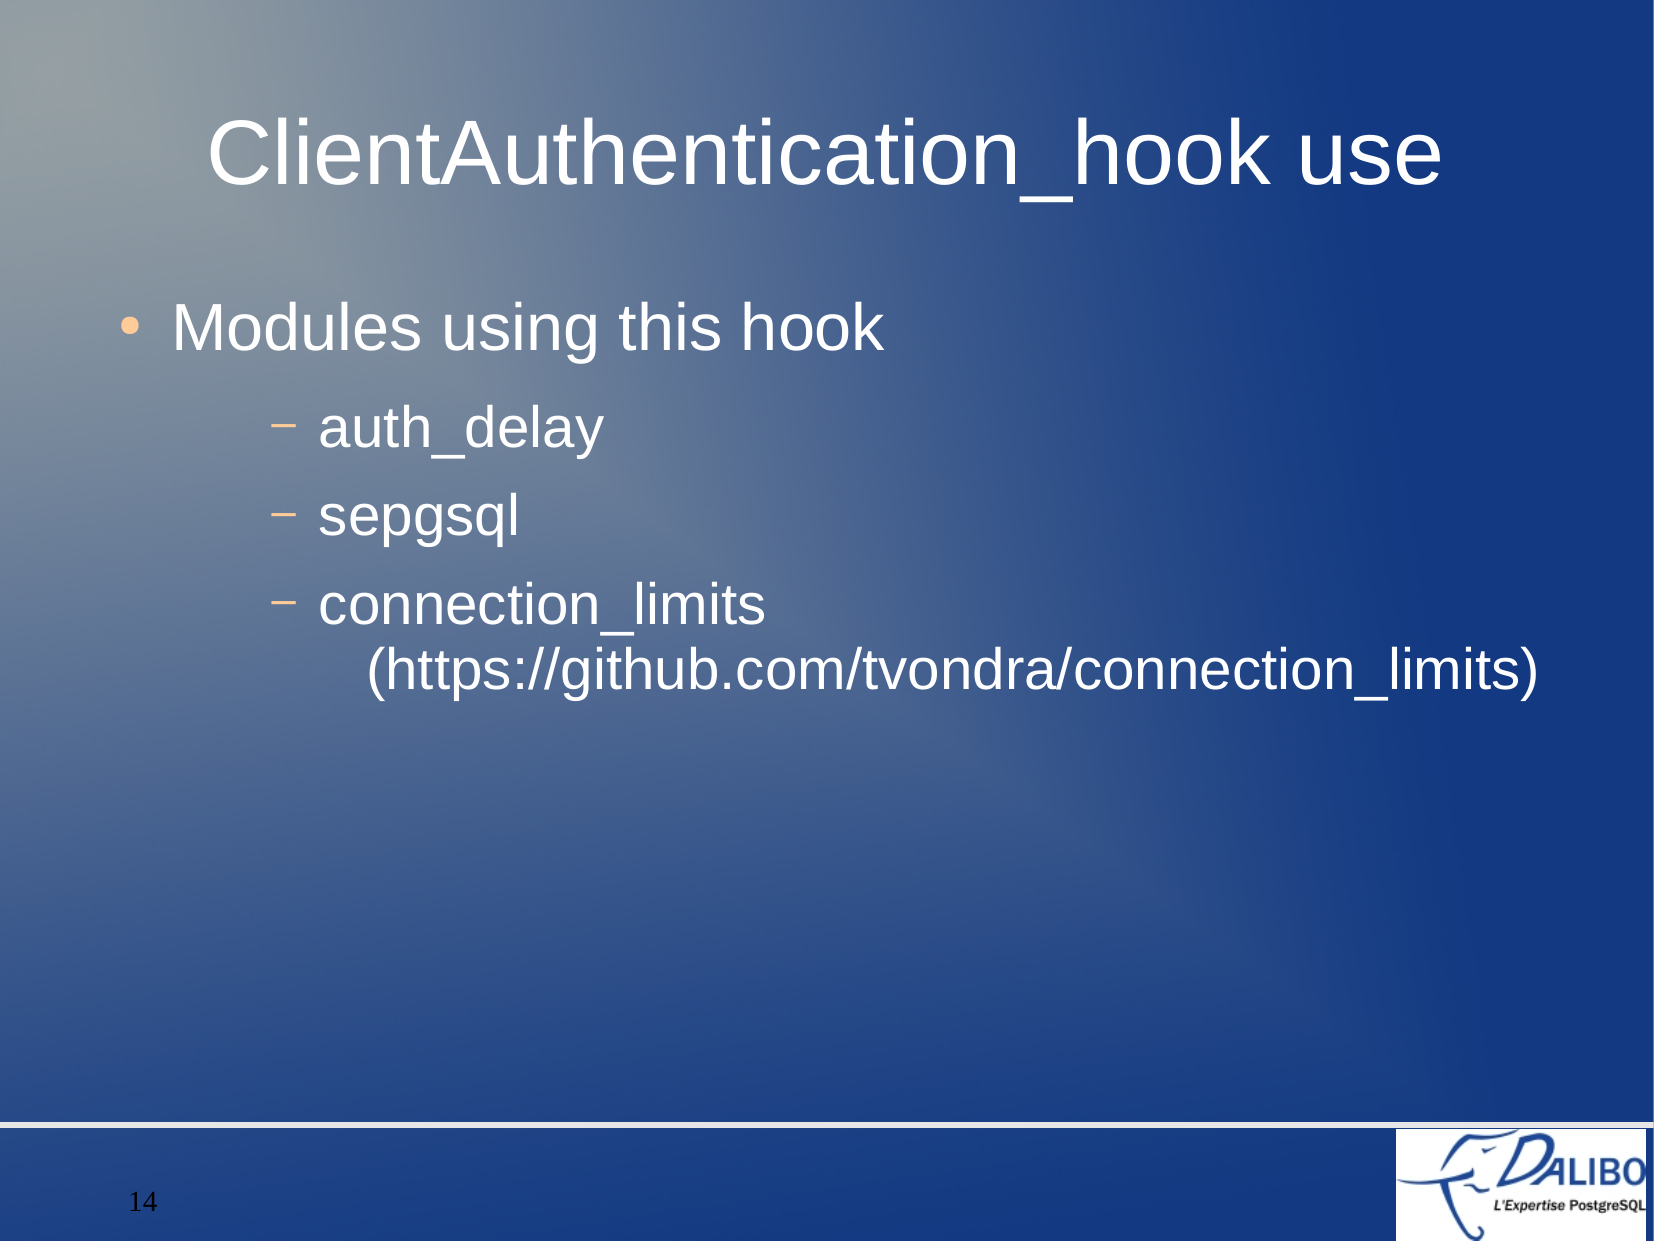

# ClientAuthentication_hook use
Modules using this hook
auth_delay
sepgsql
connection_limits (https://github.com/tvondra/connection_limits)